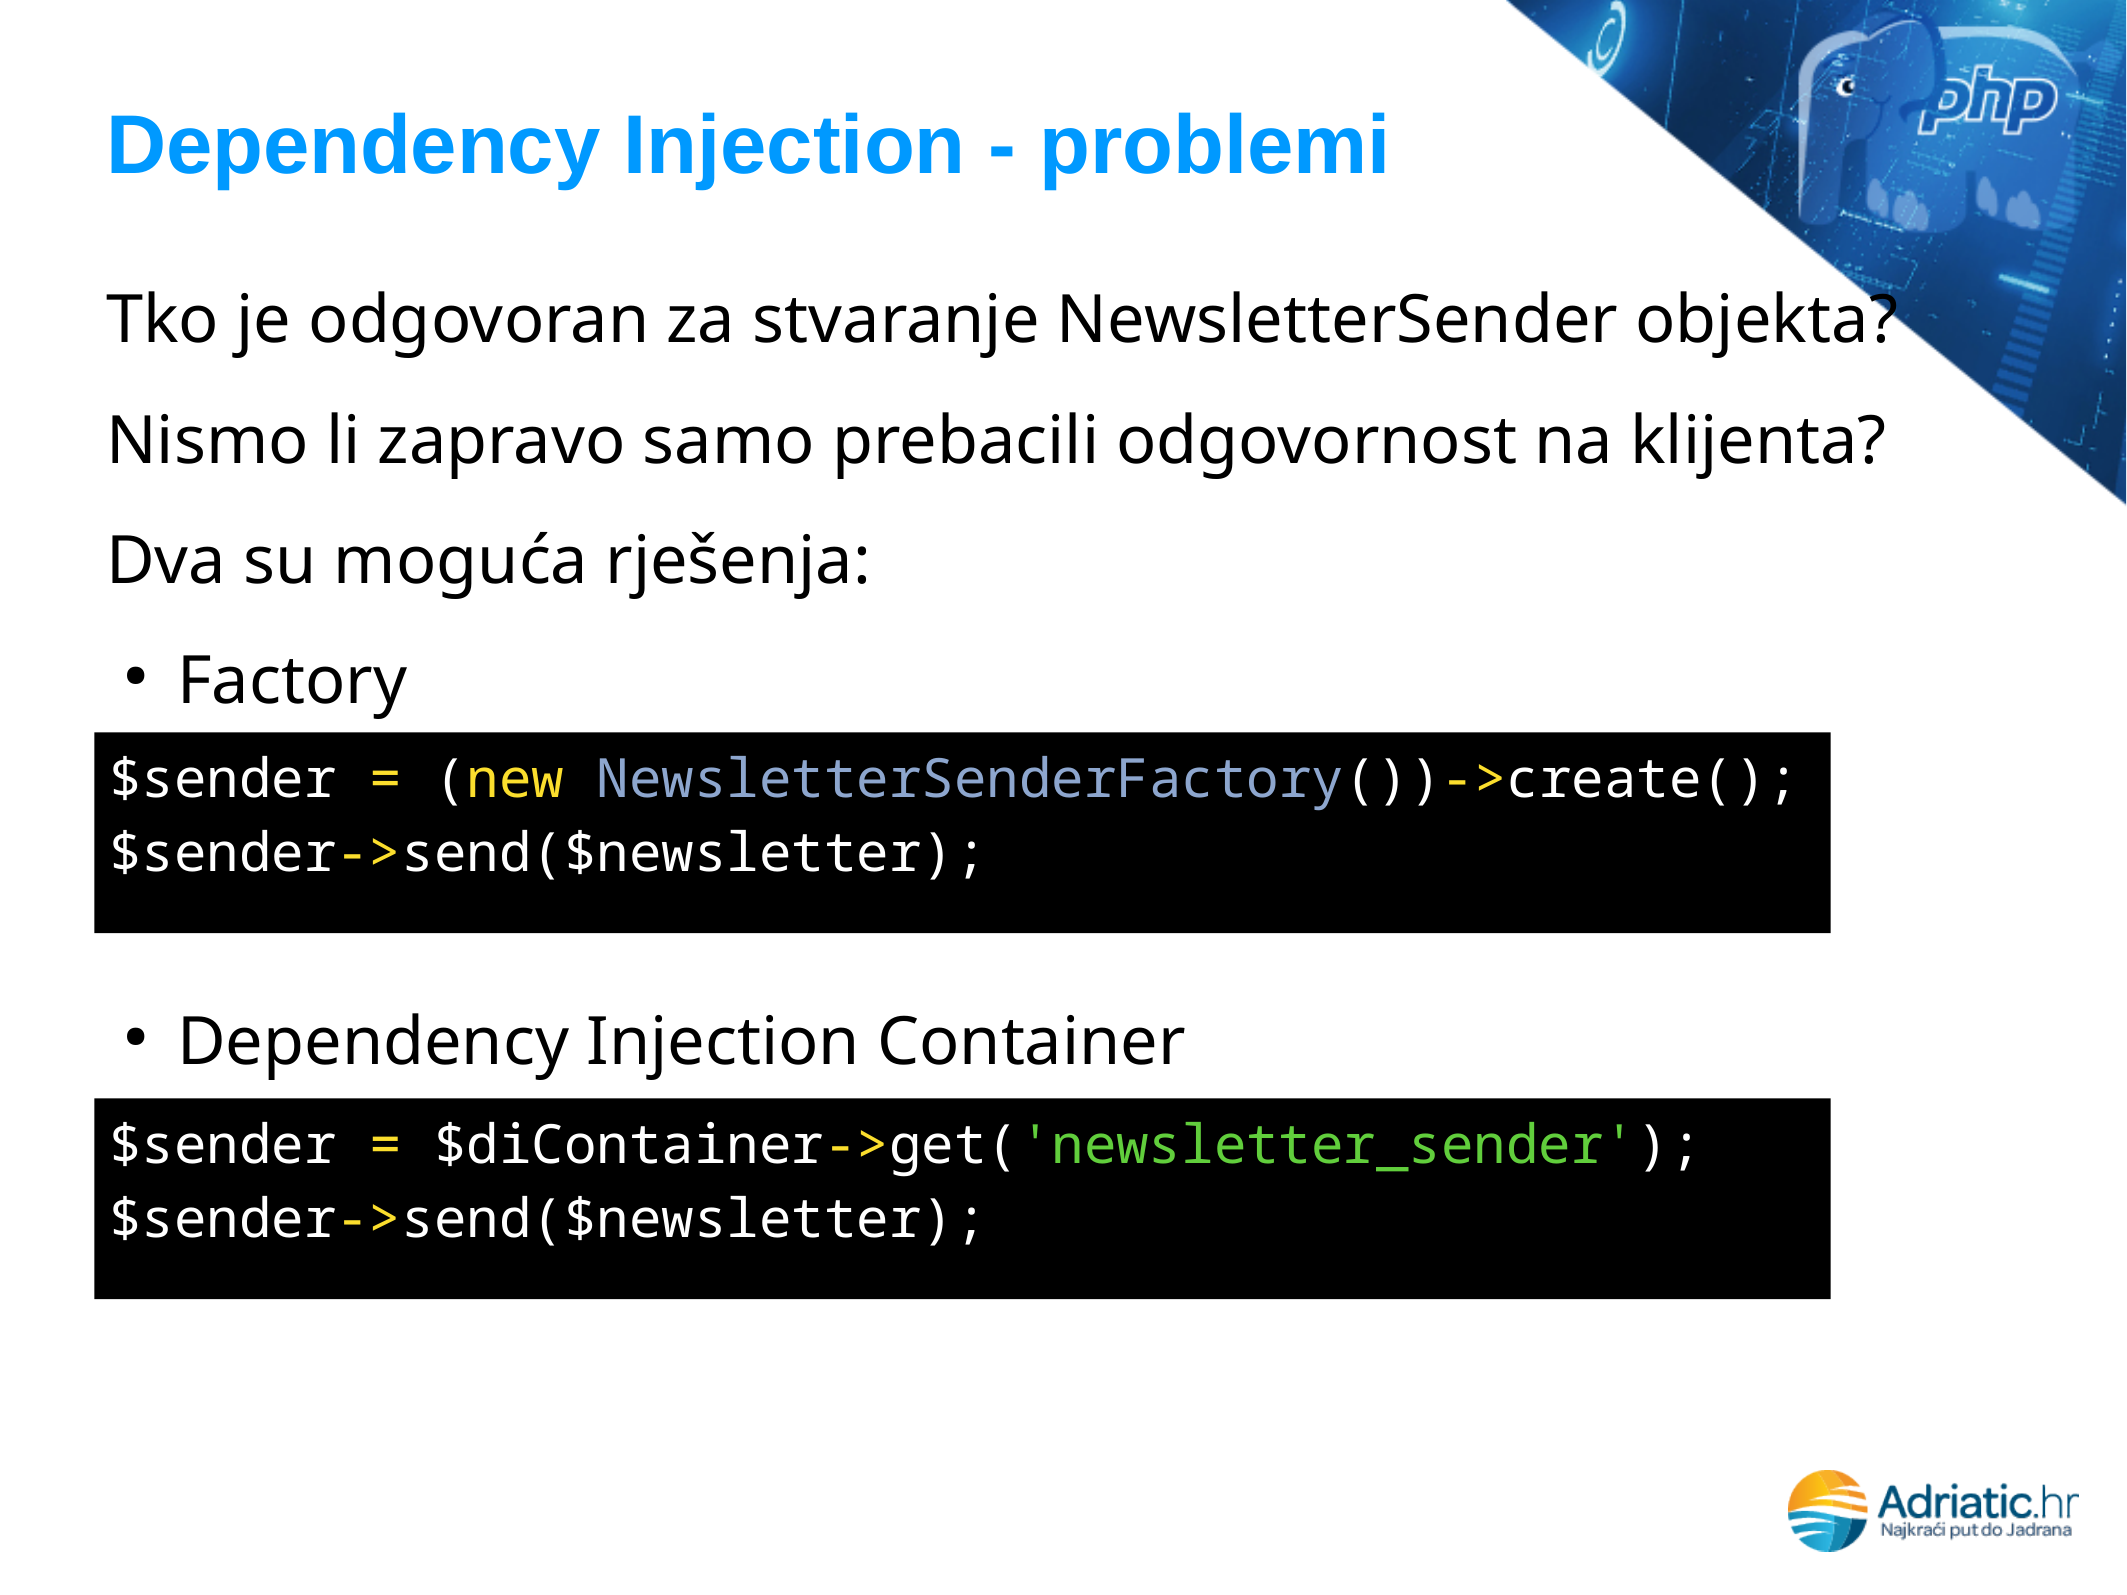

# Dependency Injection - problemi
Tko je odgovoran za stvaranje NewsletterSender objekta?
Nismo li zapravo samo prebacili odgovornost na klijenta?
Dva su moguća rješenja:
Factory
Dependency Injection Container
$sender = (new NewsletterSenderFactory())->create();
$sender->send($newsletter);
$sender = $diContainer->get('newsletter_sender');
$sender->send($newsletter);